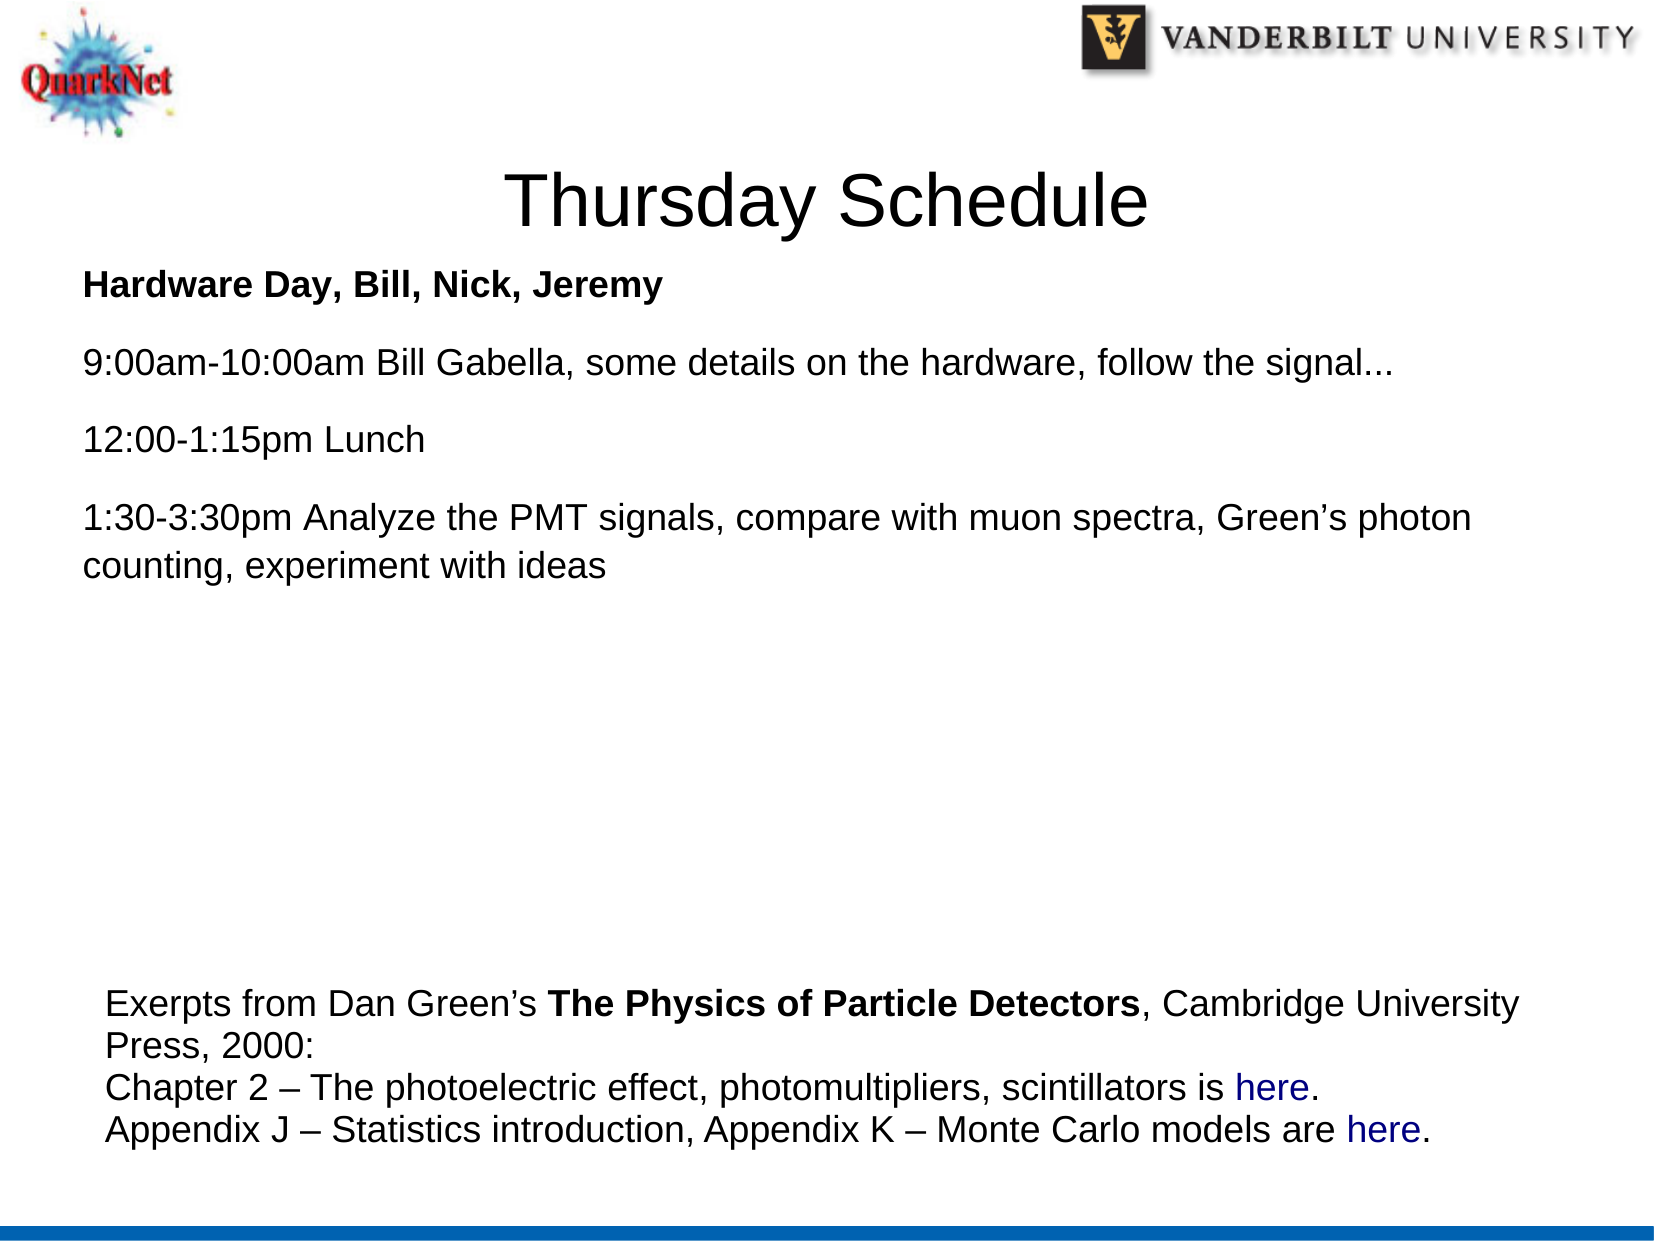

# Thursday Schedule
Hardware Day, Bill, Nick, Jeremy
9:00am-10:00am Bill Gabella, some details on the hardware, follow the signal...
12:00-1:15pm Lunch
1:30-3:30pm Analyze the PMT signals, compare with muon spectra, Green’s photon counting, experiment with ideas
Exerpts from Dan Green’s The Physics of Particle Detectors, Cambridge University
Press, 2000:
Chapter 2 – The photoelectric effect, photomultipliers, scintillators is here.
Appendix J – Statistics introduction, Appendix K – Monte Carlo models are here.